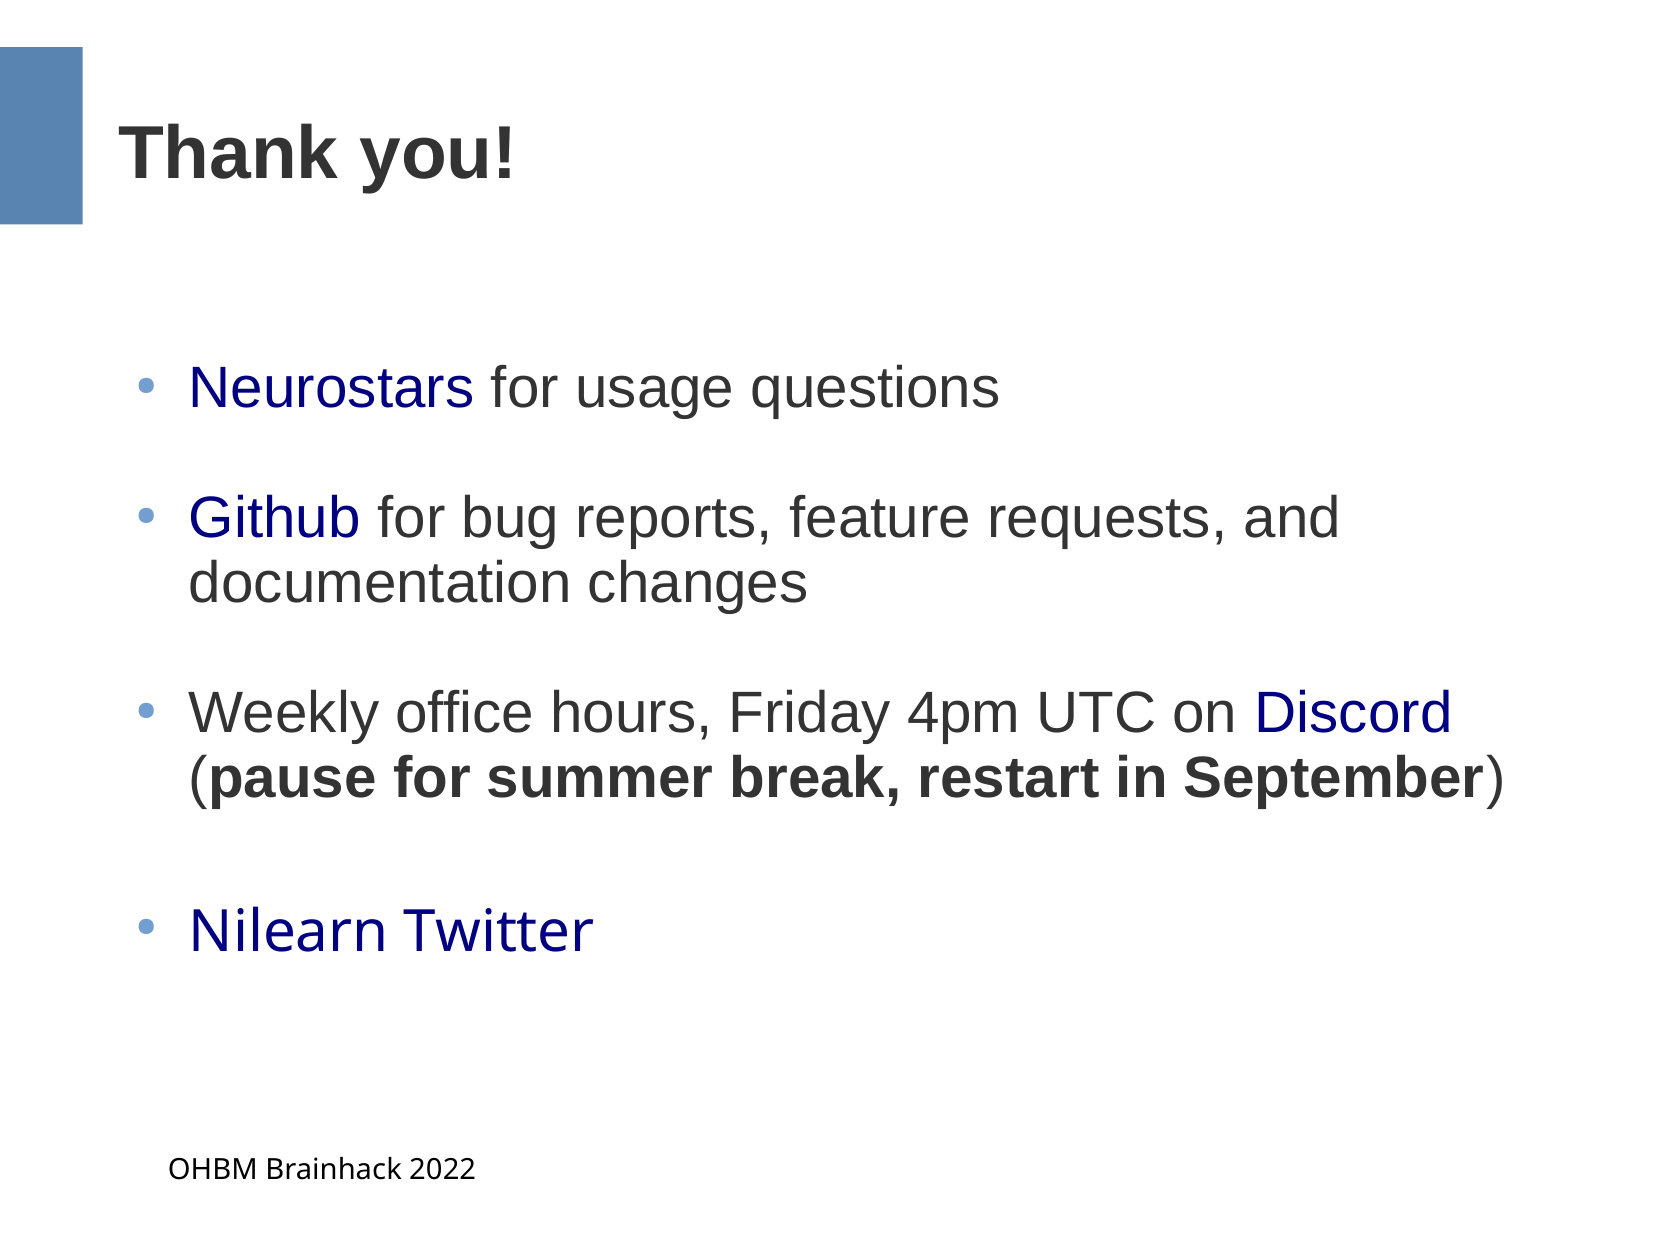

# Thank you!
Neurostars for usage questions
Github for bug reports, feature requests, and documentation changes
Weekly office hours, Friday 4pm UTC on Discord (pause for summer break, restart in September)
Nilearn Twitter
OHBM Brainhack 2022